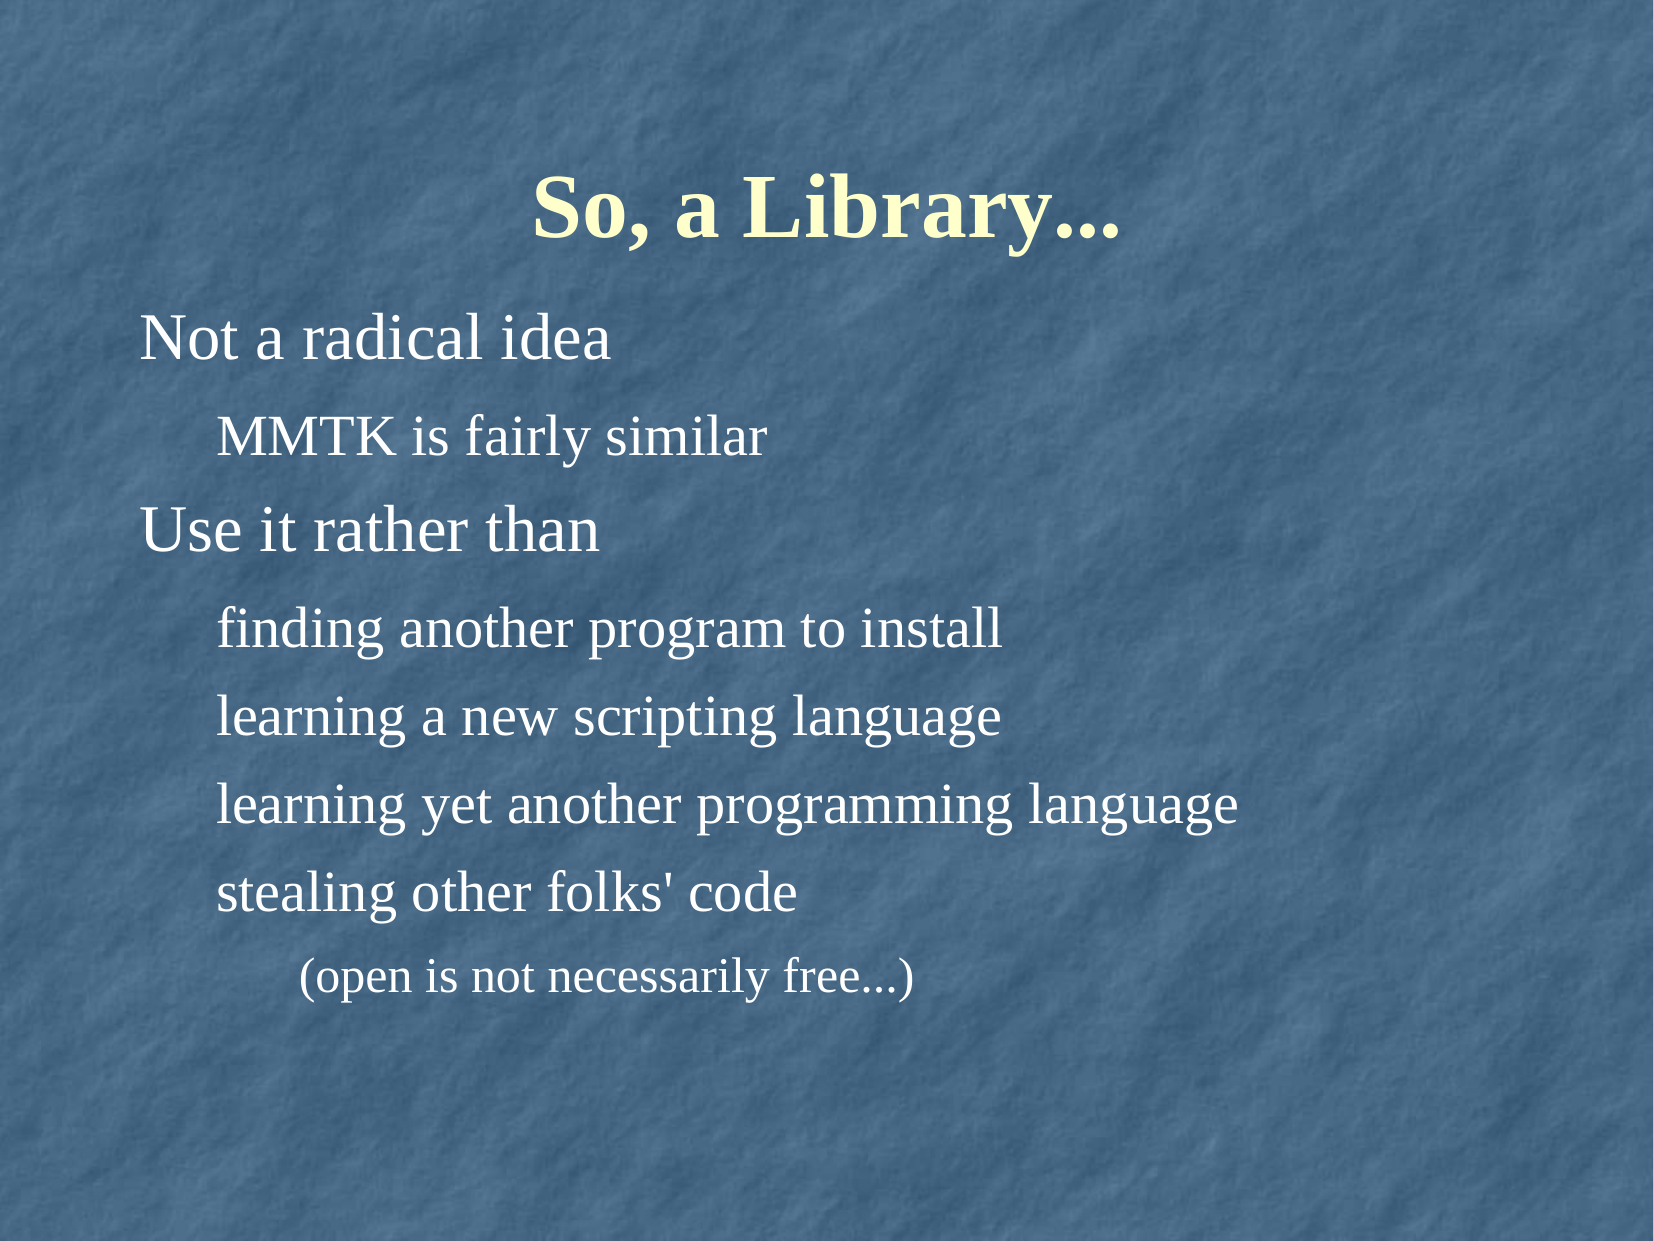

# So, a Library...
Not a radical idea
MMTK is fairly similar
Use it rather than
finding another program to install
learning a new scripting language
learning yet another programming language
stealing other folks' code
(open is not necessarily free...)